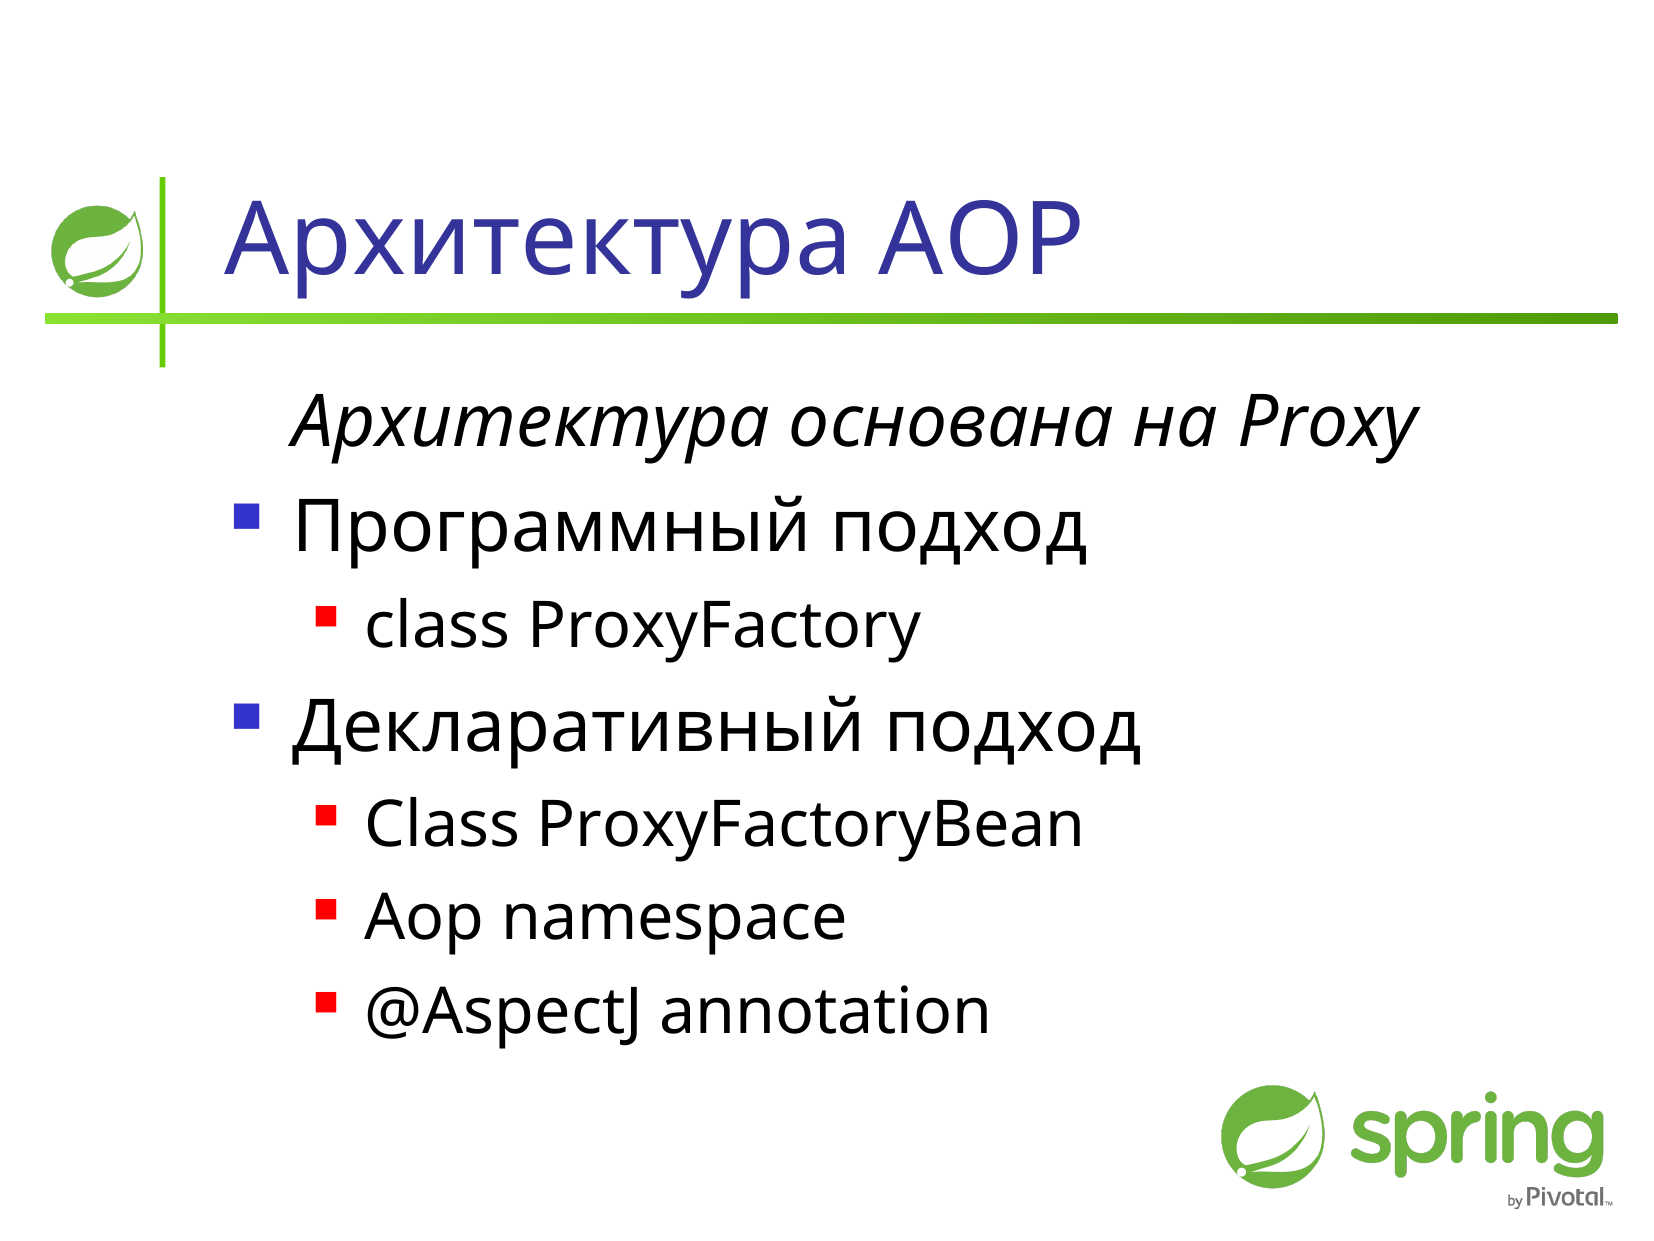

# Архитектура AOP
Архитектура основана на Proxy
Программный подход
class ProxyFactory
Декларативный подход
Class ProxyFactoryBean
Aop namespace
@AspectJ annotation